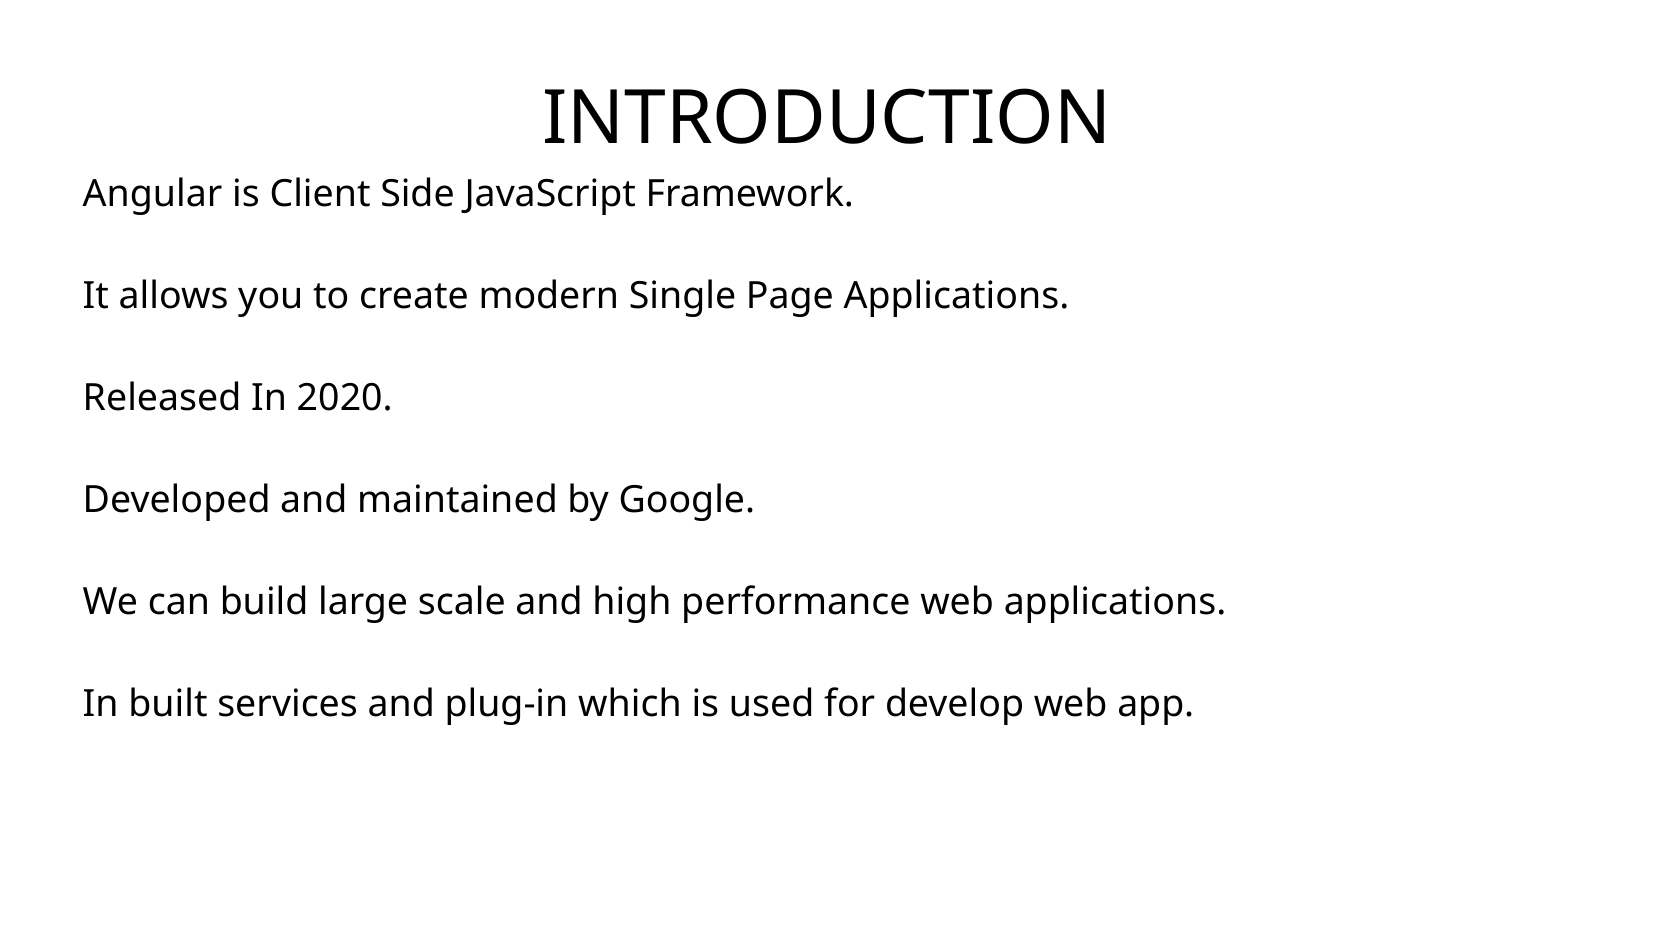

# INTRODUCTION
Angular is Client Side JavaScript Framework.
It allows you to create modern Single Page Applications.
Released In 2020.
Developed and maintained by Google.
We can build large scale and high performance web applications.
In built services and plug-in which is used for develop web app.